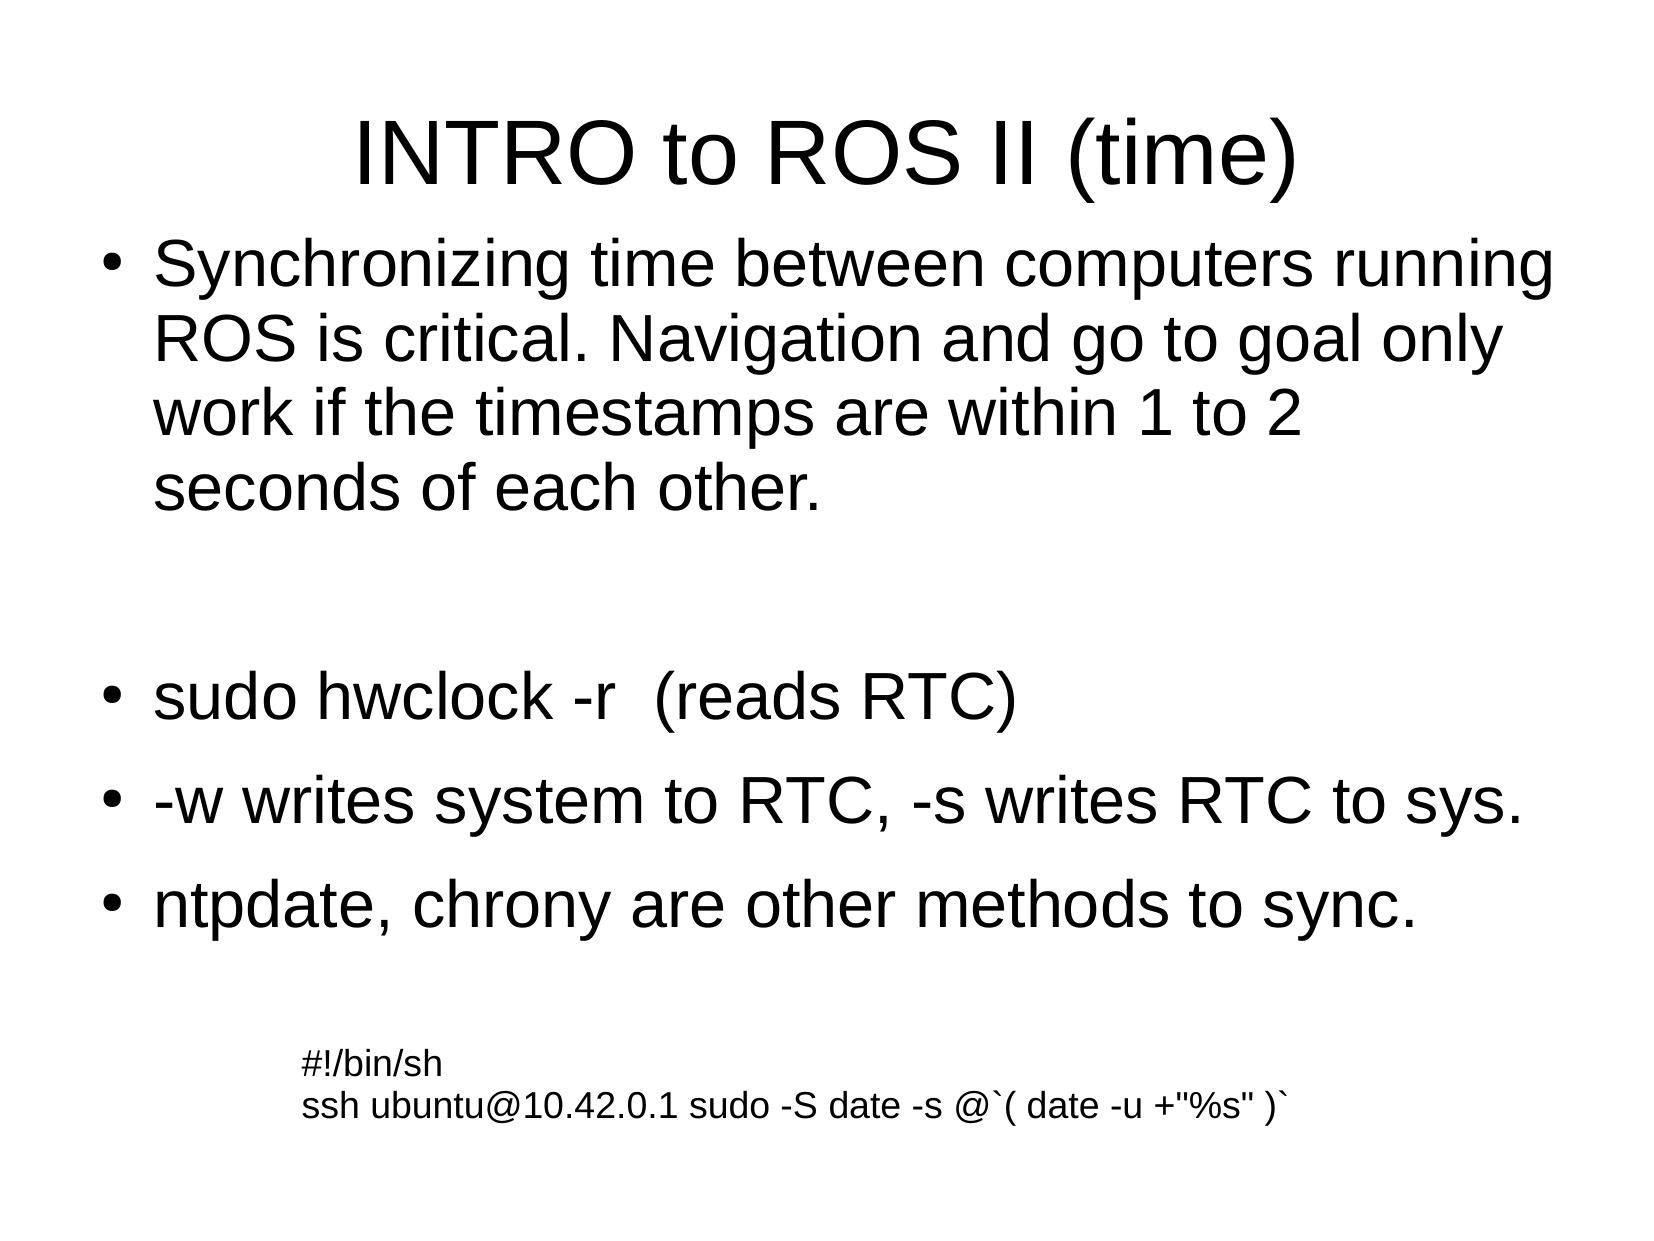

# INTRO to ROS II (time)
Synchronizing time between computers running ROS is critical. Navigation and go to goal only work if the timestamps are within 1 to 2 seconds of each other.
sudo hwclock -r (reads RTC)
-w writes system to RTC, -s writes RTC to sys.
ntpdate, chrony are other methods to sync.
#!/bin/sh
ssh ubuntu@10.42.0.1 sudo -S date -s @`( date -u +"%s" )`